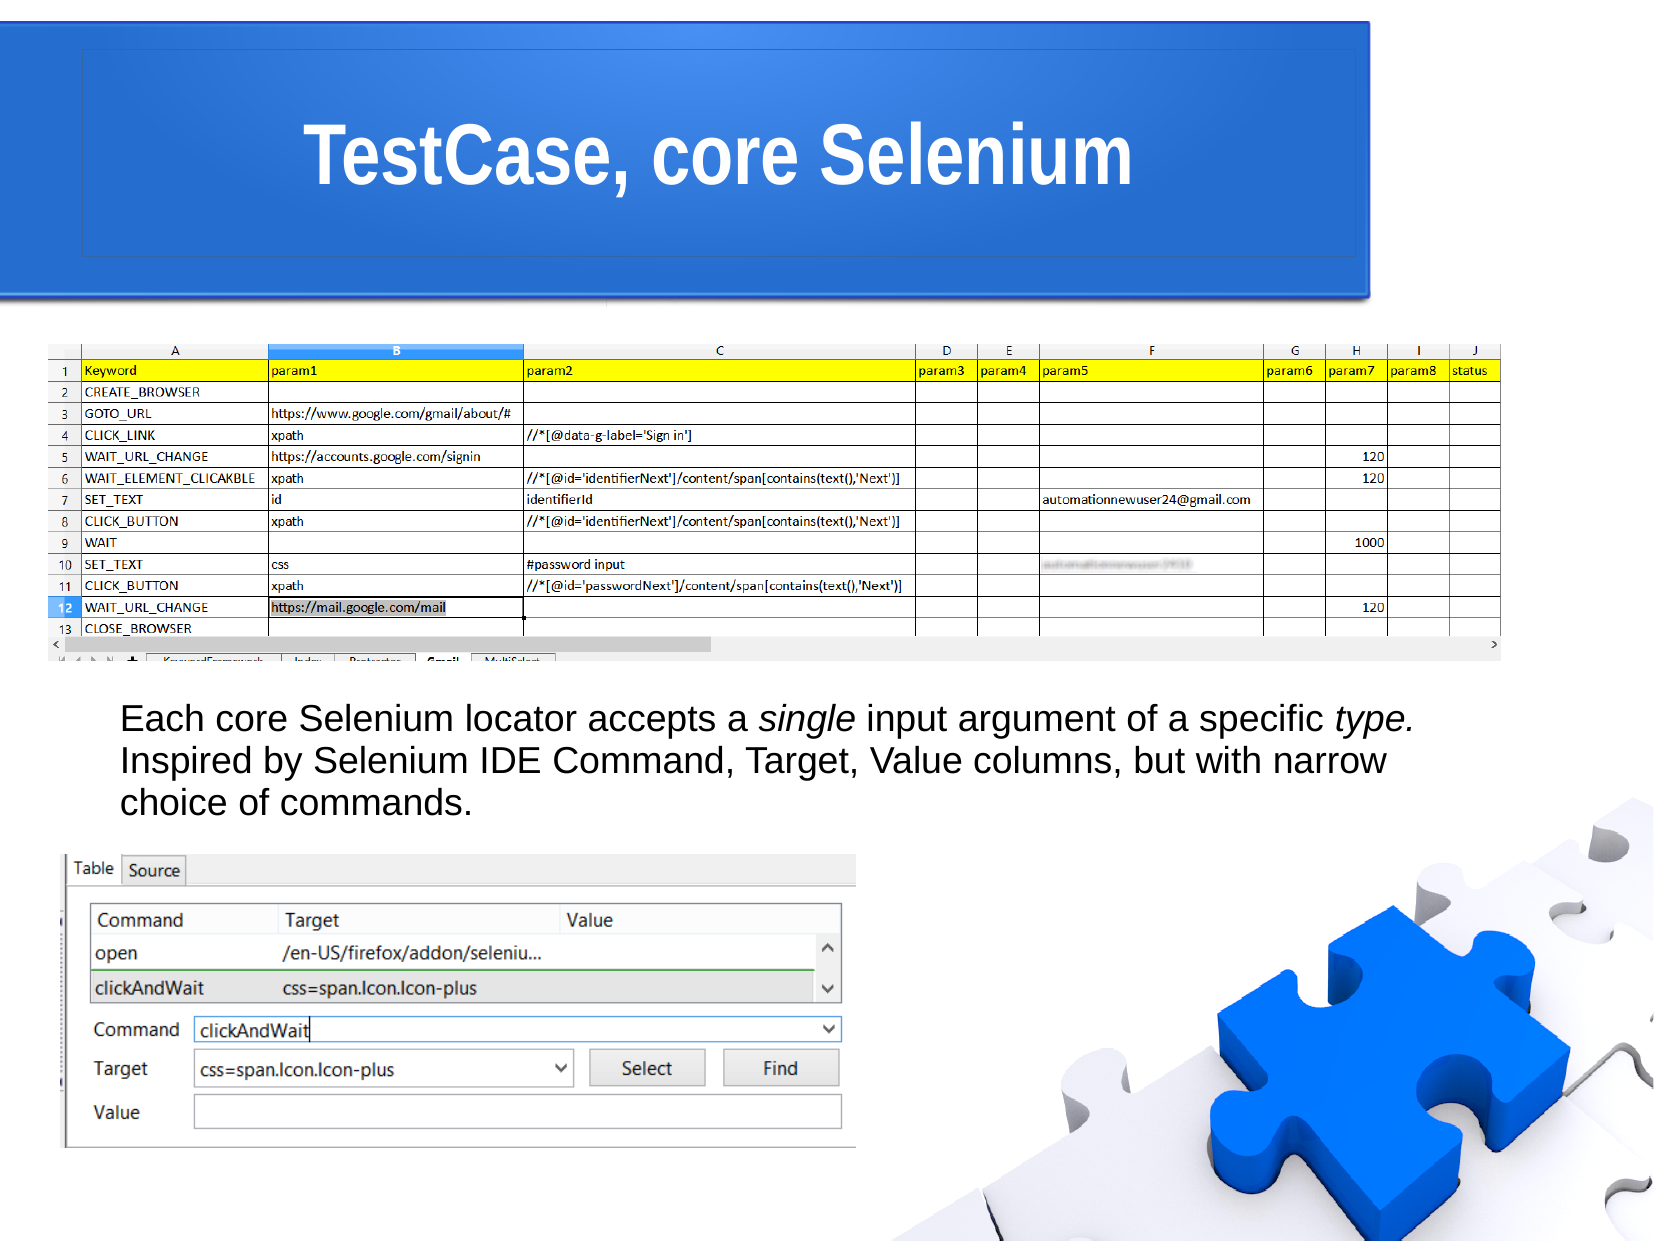

# TestCase, core Selenium
Each core Selenium locator accepts a single input argument of a specific type. Inspired by Selenium IDE Command, Target, Value columns, but with narrow choice of commands.